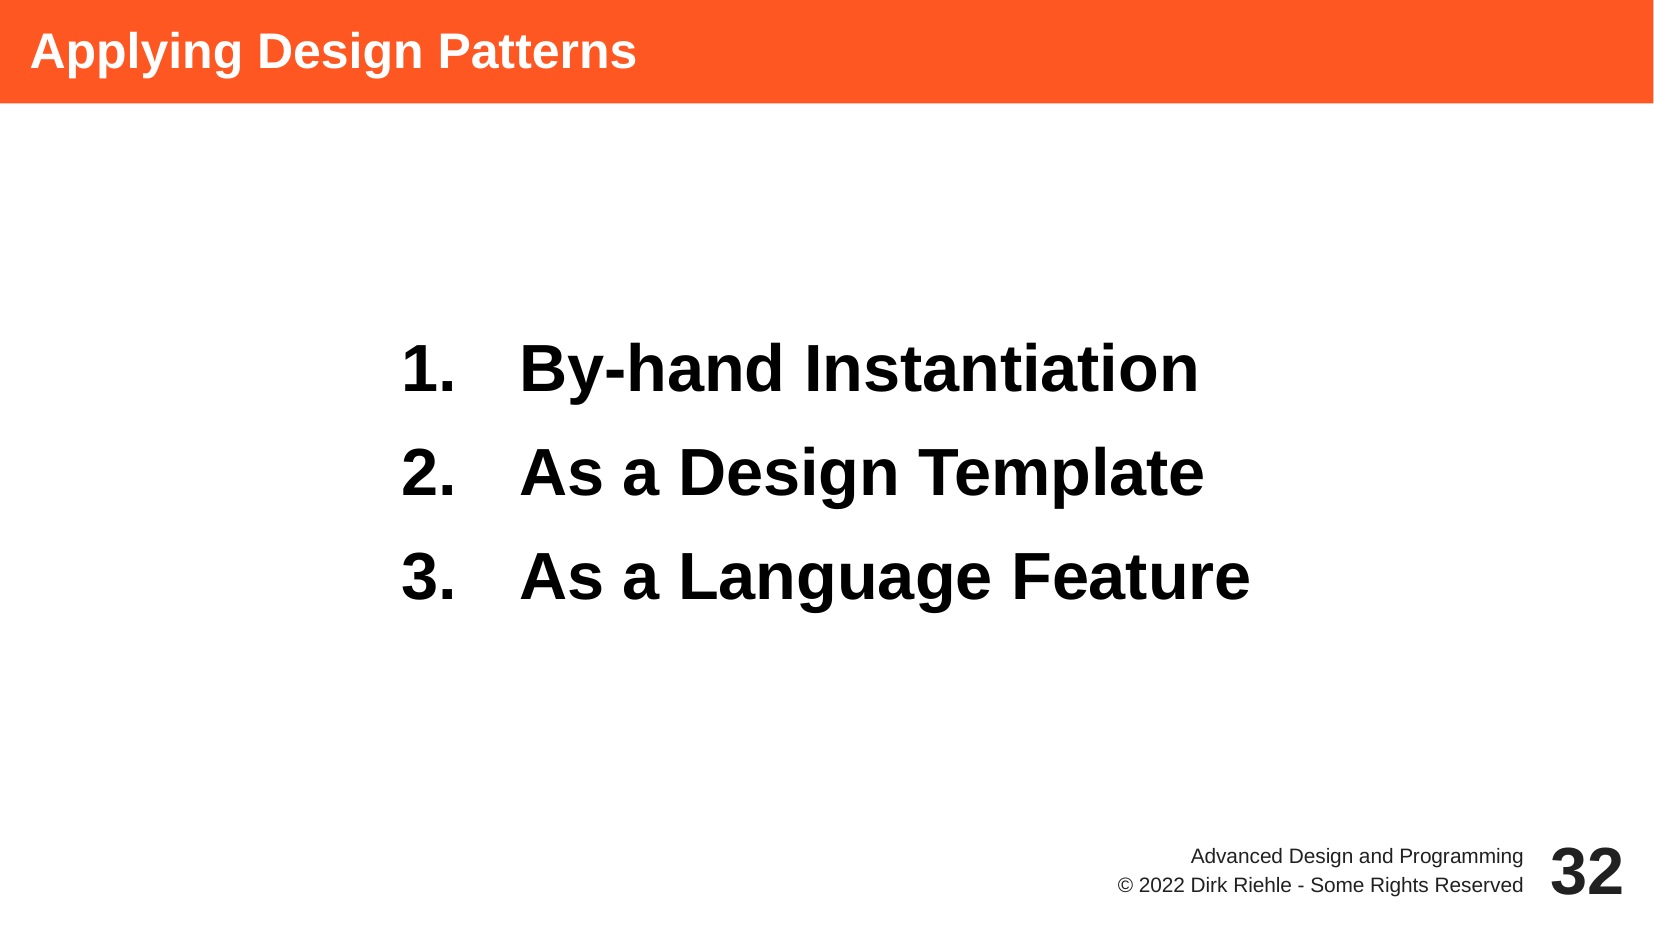

# Applying Design Patterns
By-hand Instantiation
As a Design Template
As a Language Feature
Advanced Design and Programming
32
© 2022 Dirk Riehle - Some Rights Reserved